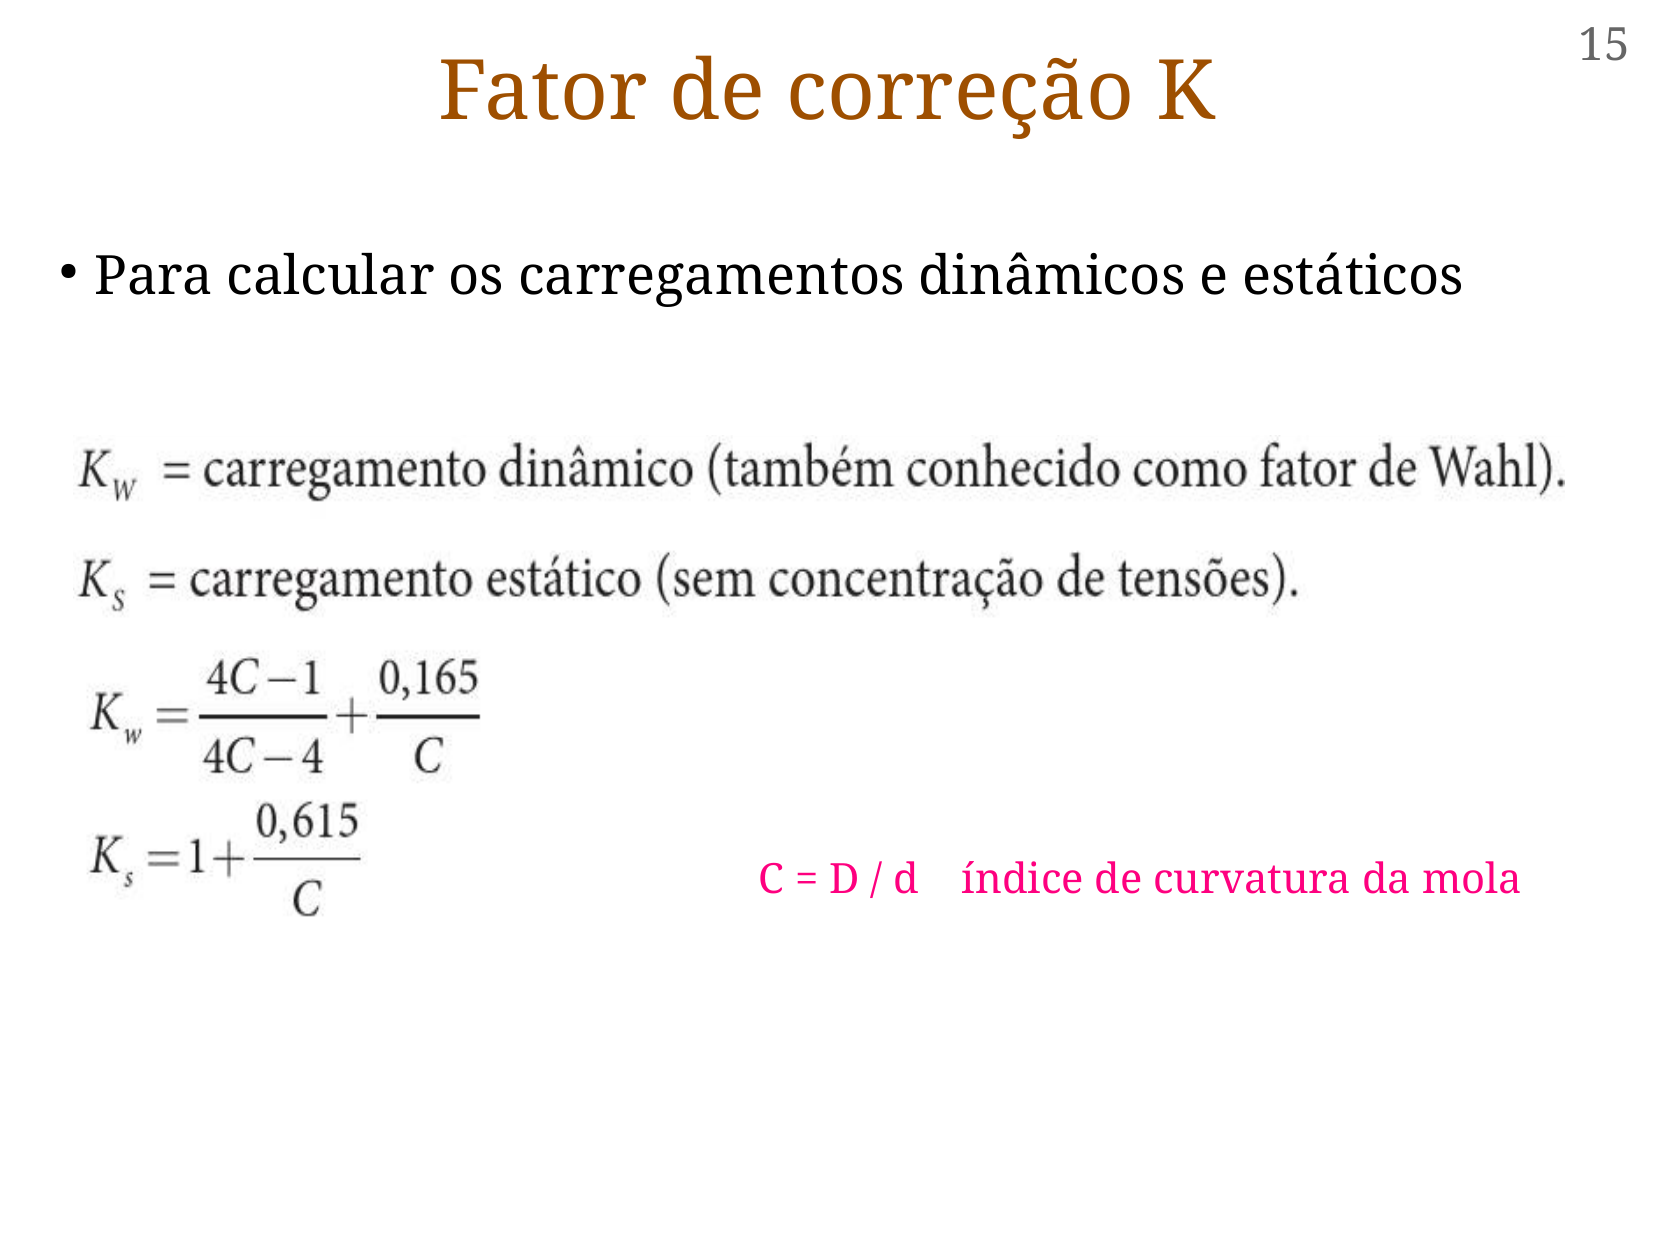

15
# Fator de correção K
Para calcular os carregamentos dinâmicos e estáticos
C = D / d índice de curvatura da mola